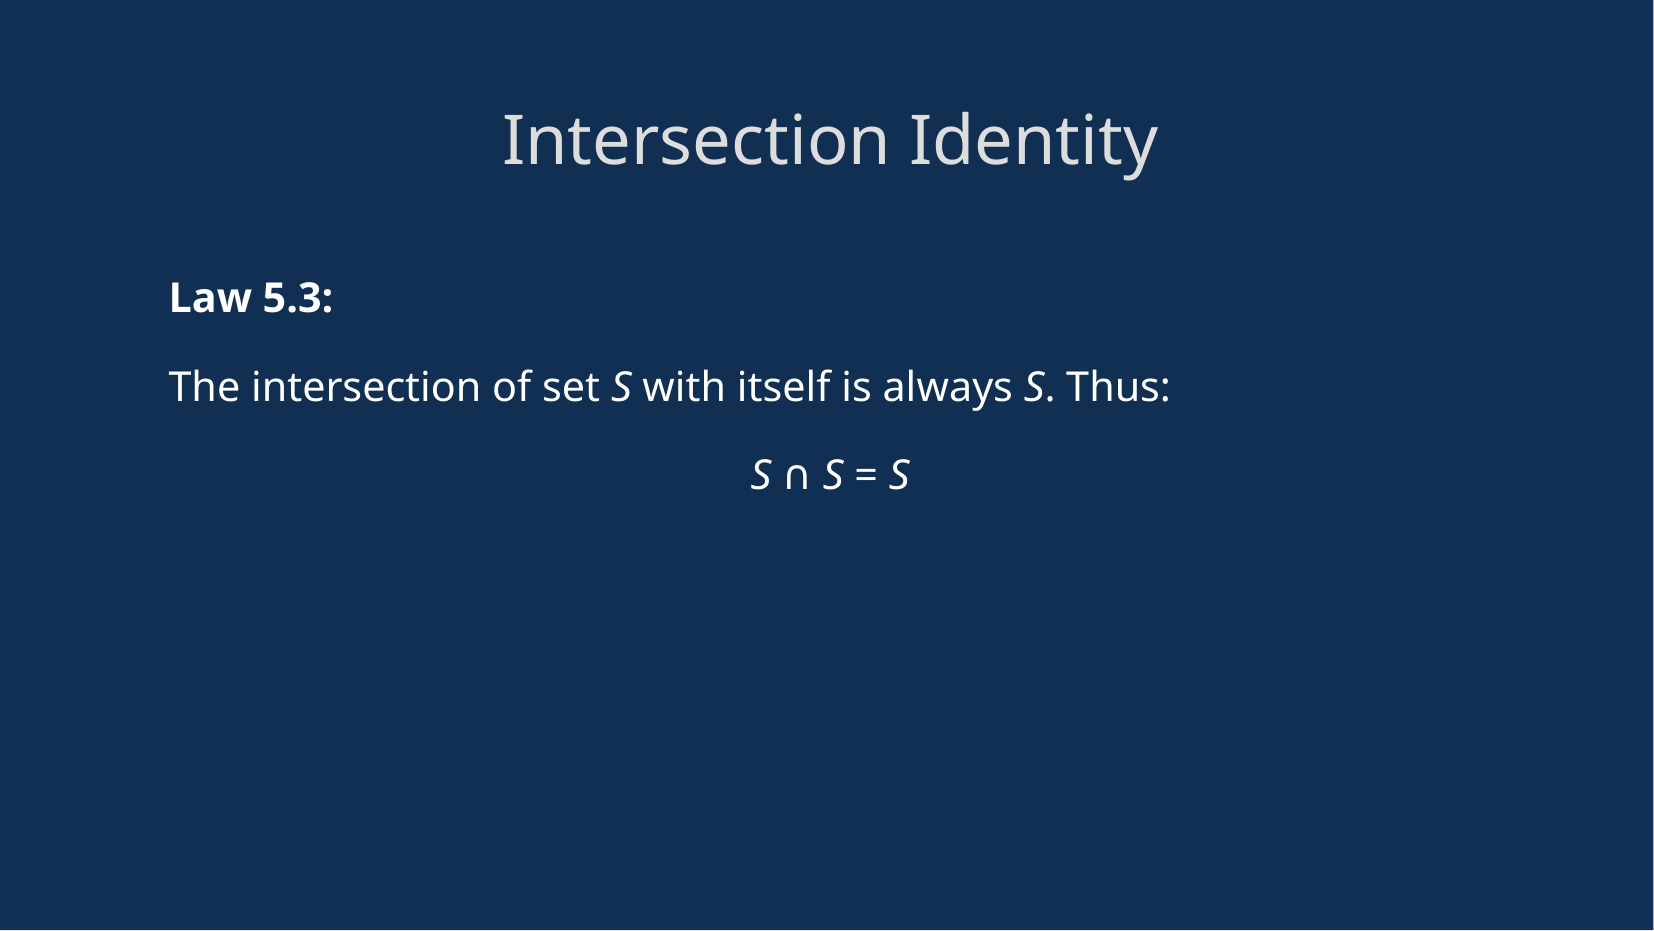

# Intersection Identity
Law 5.3:
The intersection of set S with itself is always S. Thus:
S ∩ S = S